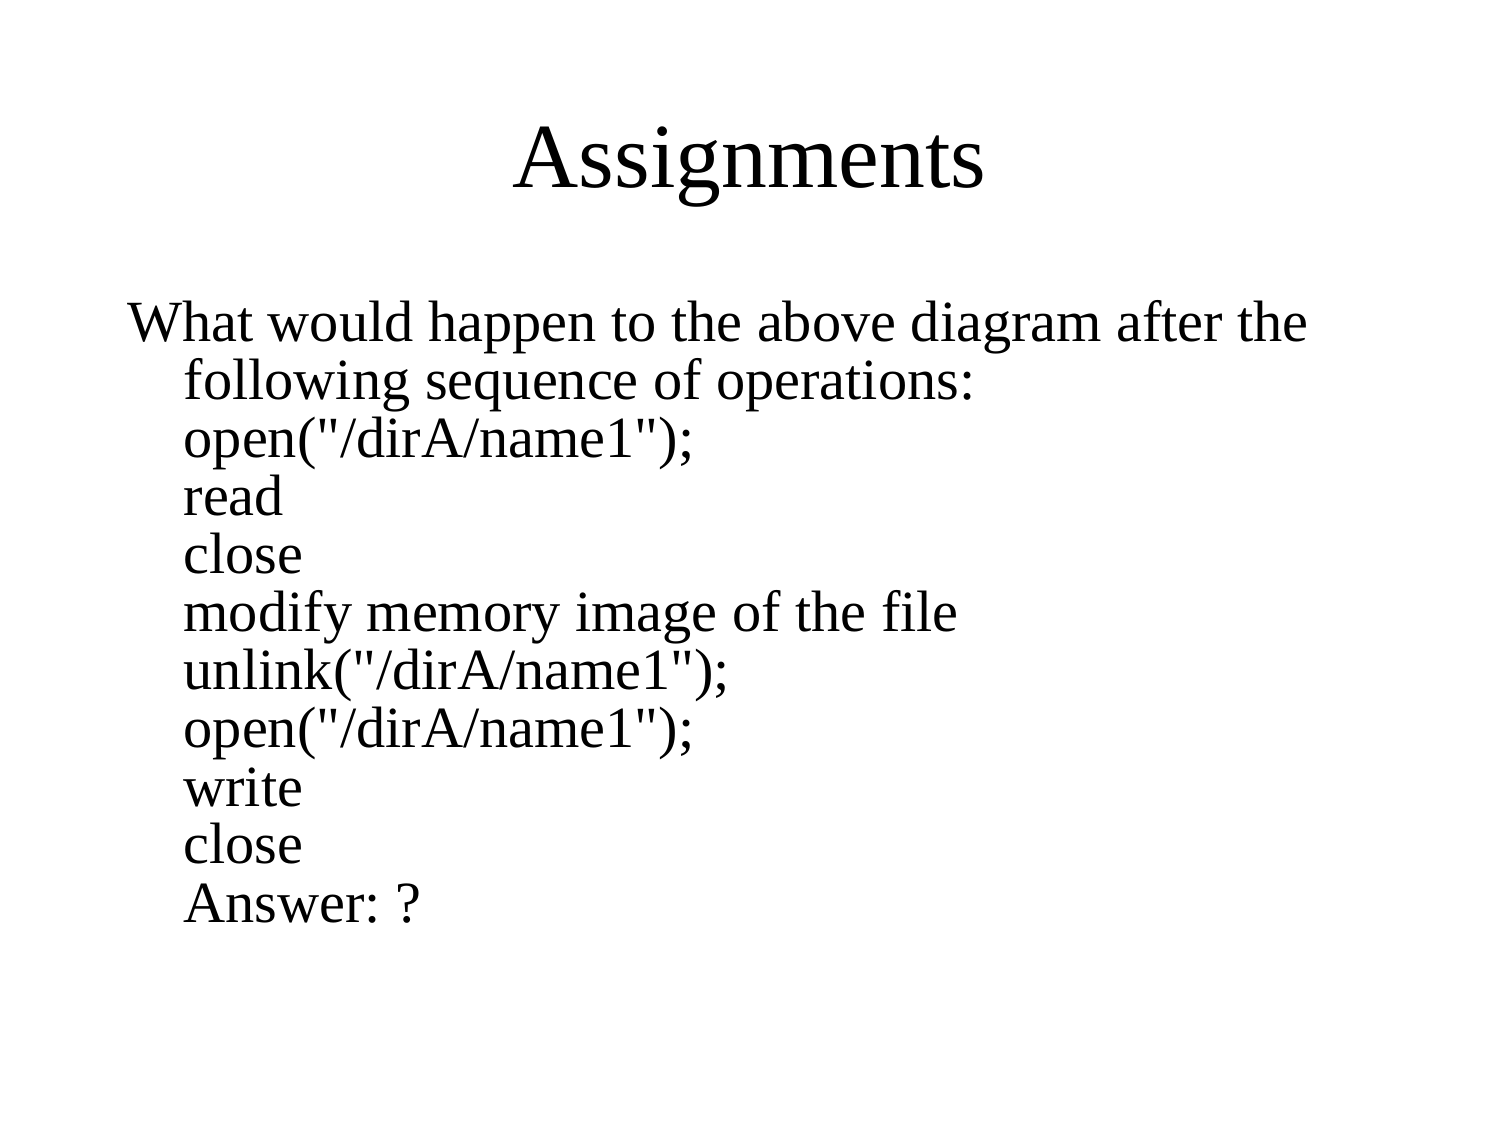

# Assignments
What would happen to the above diagram after the following sequence of operations:
open("/dirA/name1");
read
close
modify memory image of the file
unlink("/dirA/name1");
open("/dirA/name1");
write
close
Answer: ?